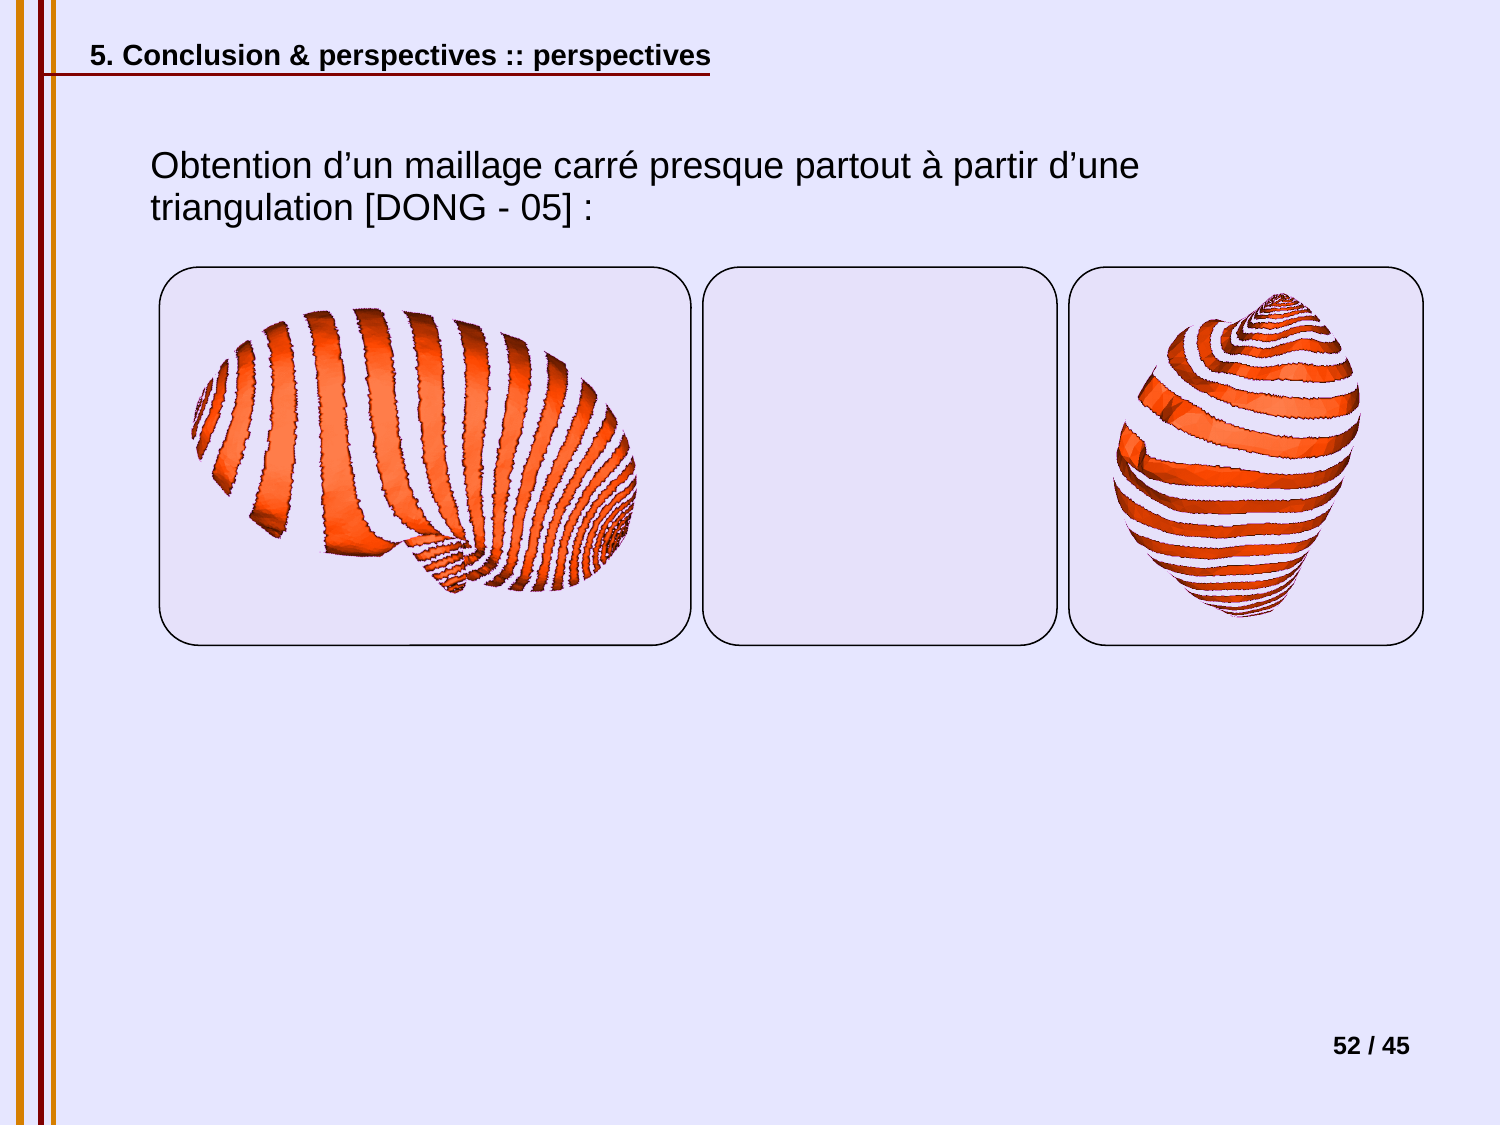

5. Conclusion & perspectives :: perspectives
Obtention d’un maillage carré presque partout à partir d’une triangulation [DONG - 05] :
52